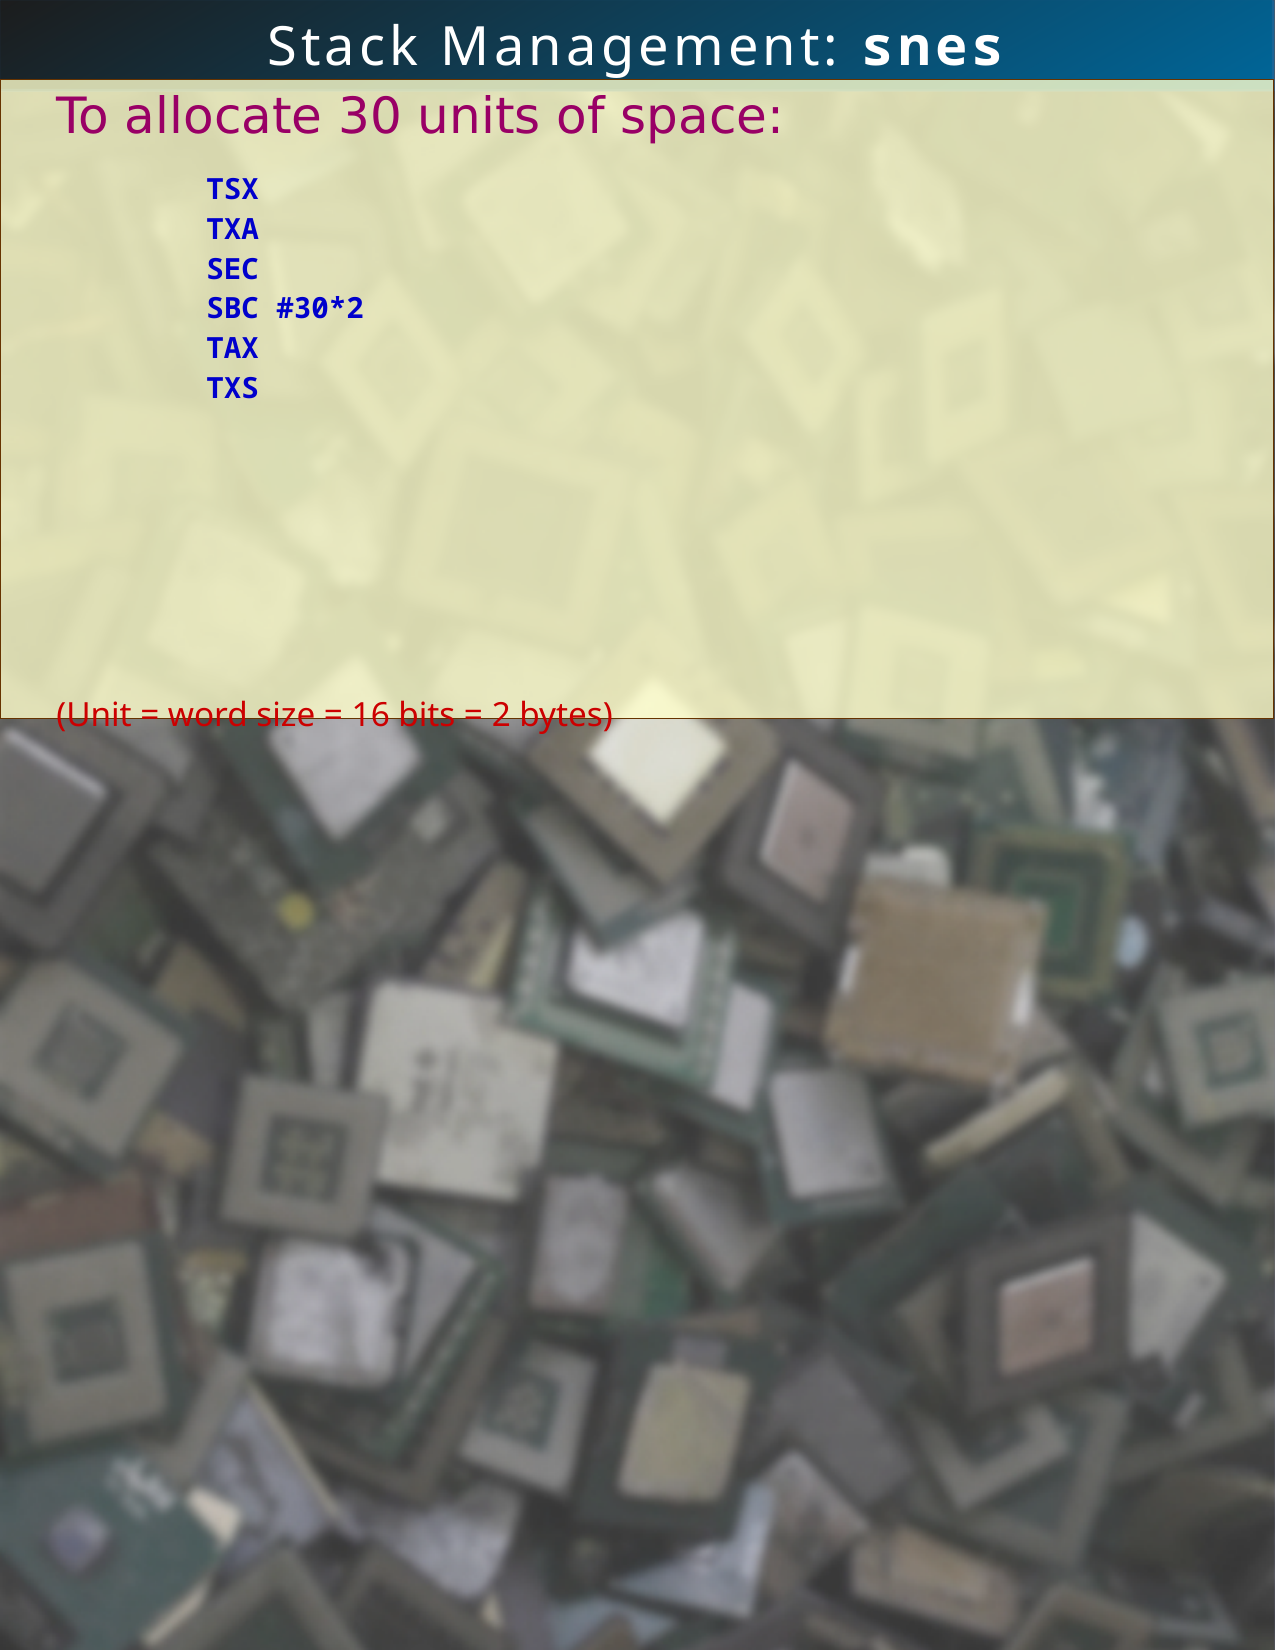

Stack Management: snes
To allocate 30 units of space:
		TSX
		TXA
		SEC
		SBC #30*2
		TAX
		TXS
(Unit = word size = 16 bits = 2 bytes)